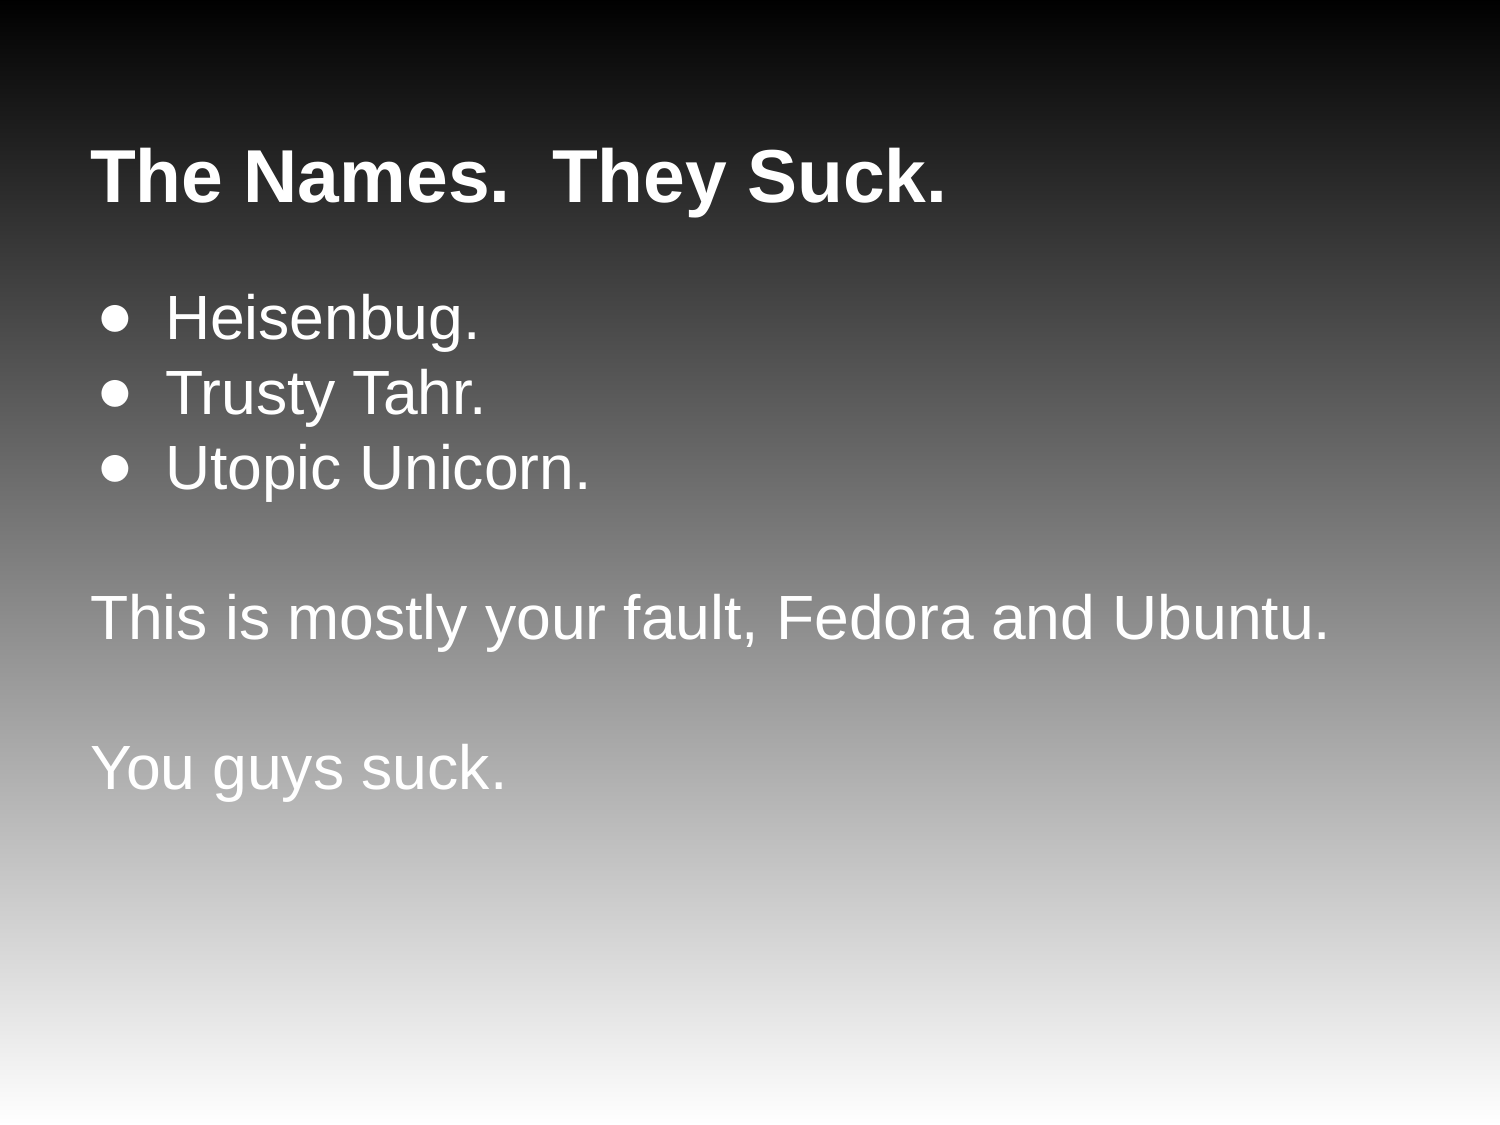

# The Names. They Suck.
Heisenbug.
Trusty Tahr.
Utopic Unicorn.
This is mostly your fault, Fedora and Ubuntu.
You guys suck.